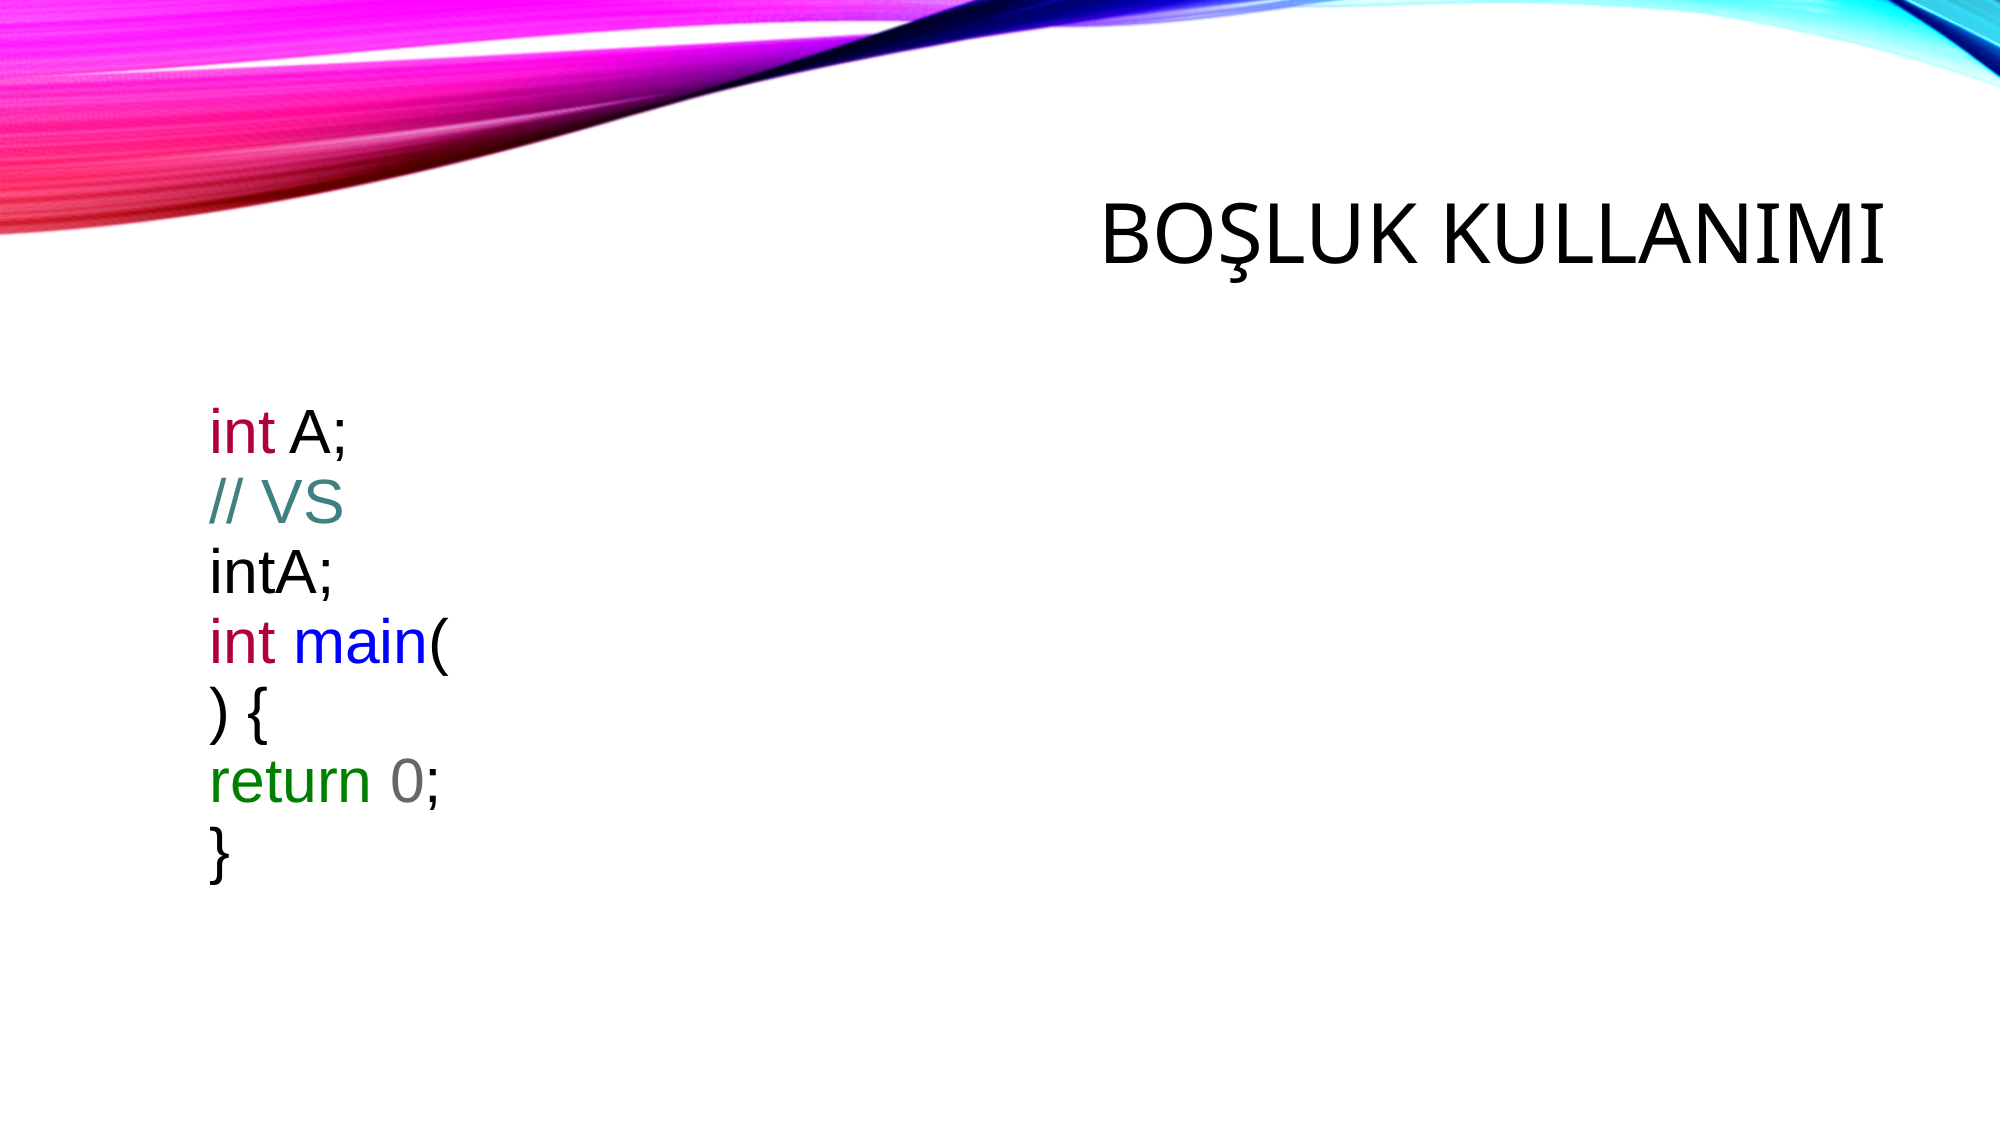

# BOŞLUK KULLANIMI
int A;
// VS
intA;
int main(
) {
return 0;
}